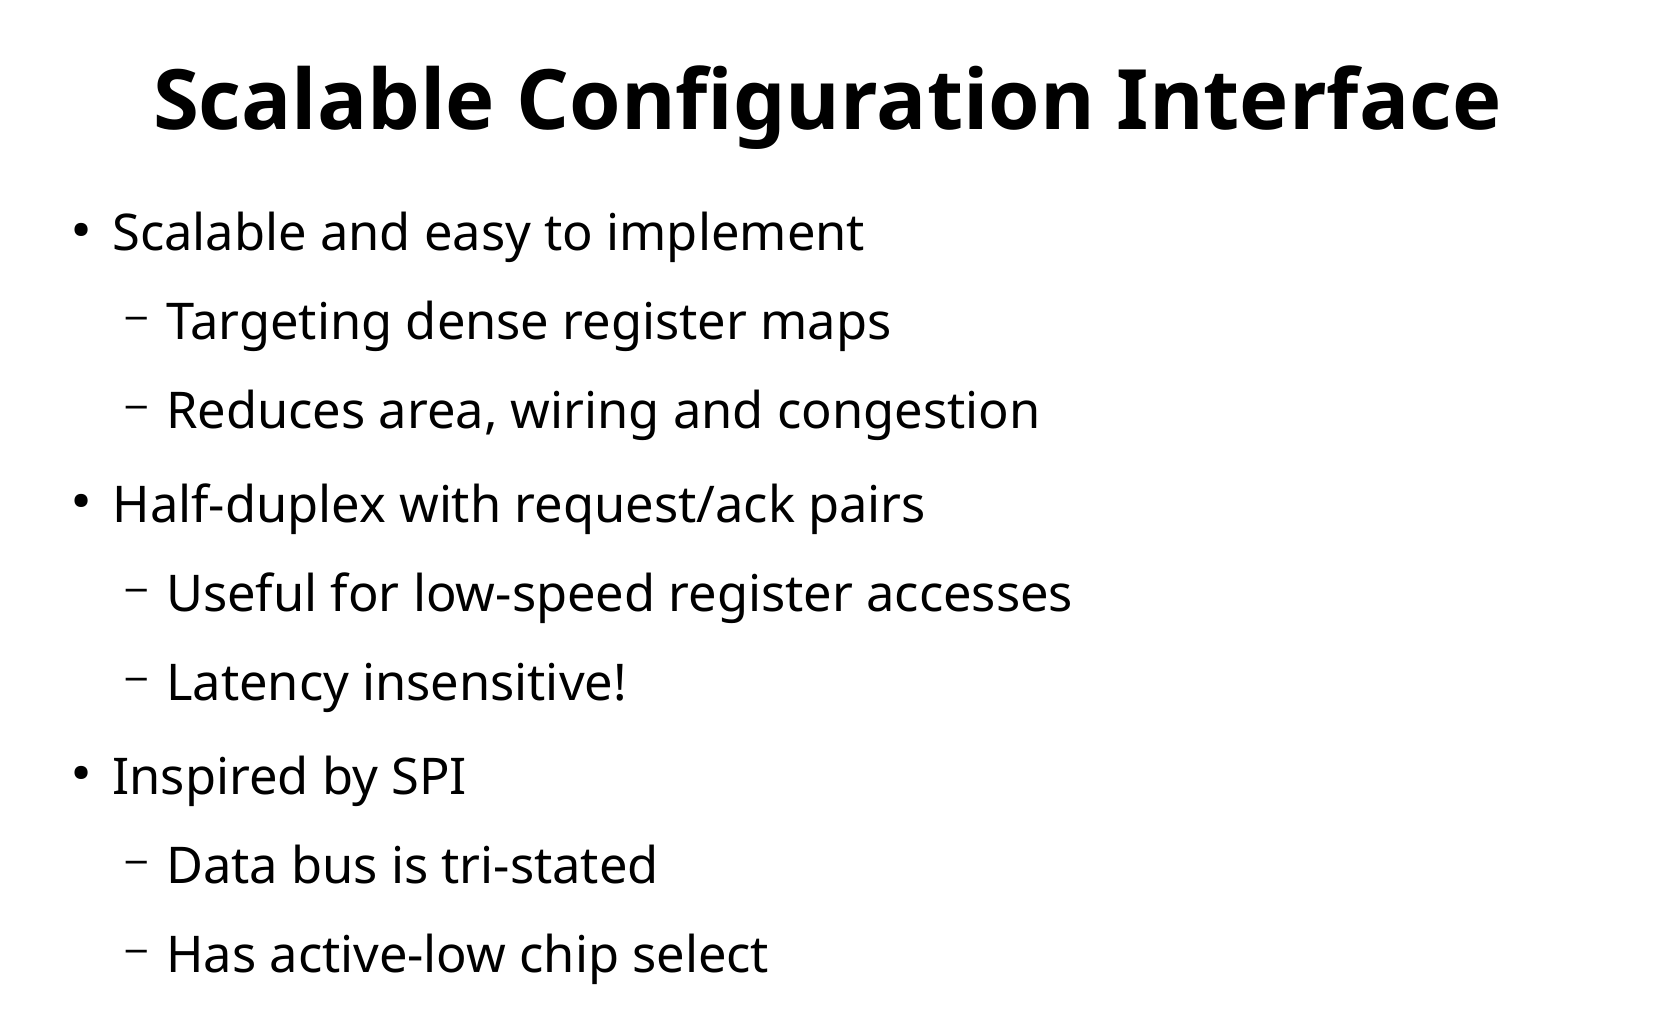

# Scalable Configuration Interface
Scalable and easy to implement
Targeting dense register maps
Reduces area, wiring and congestion
Half-duplex with request/ack pairs
Useful for low-speed register accesses
Latency insensitive!
Inspired by SPI
Data bus is tri-stated
Has active-low chip select